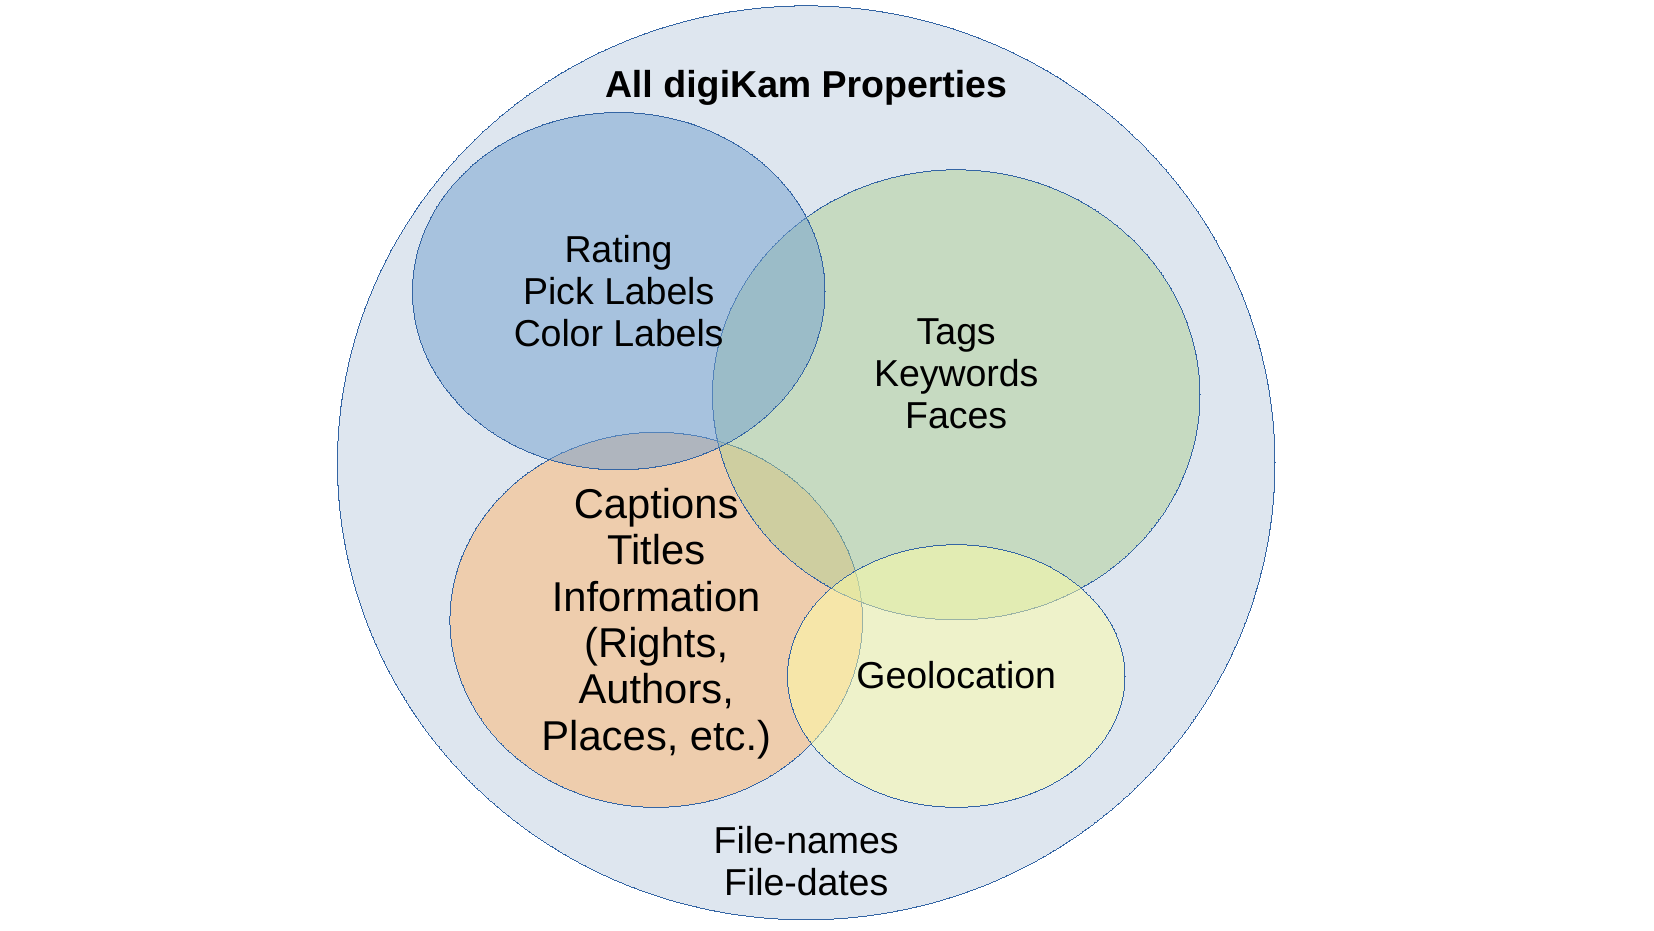

All digiKam Properties
File-names
File-dates
Rating
Pick Labels
Color Labels
Tags
Keywords
Faces
Captions
Titles
Information (Rights, Authors, Places, etc.)
Geolocation